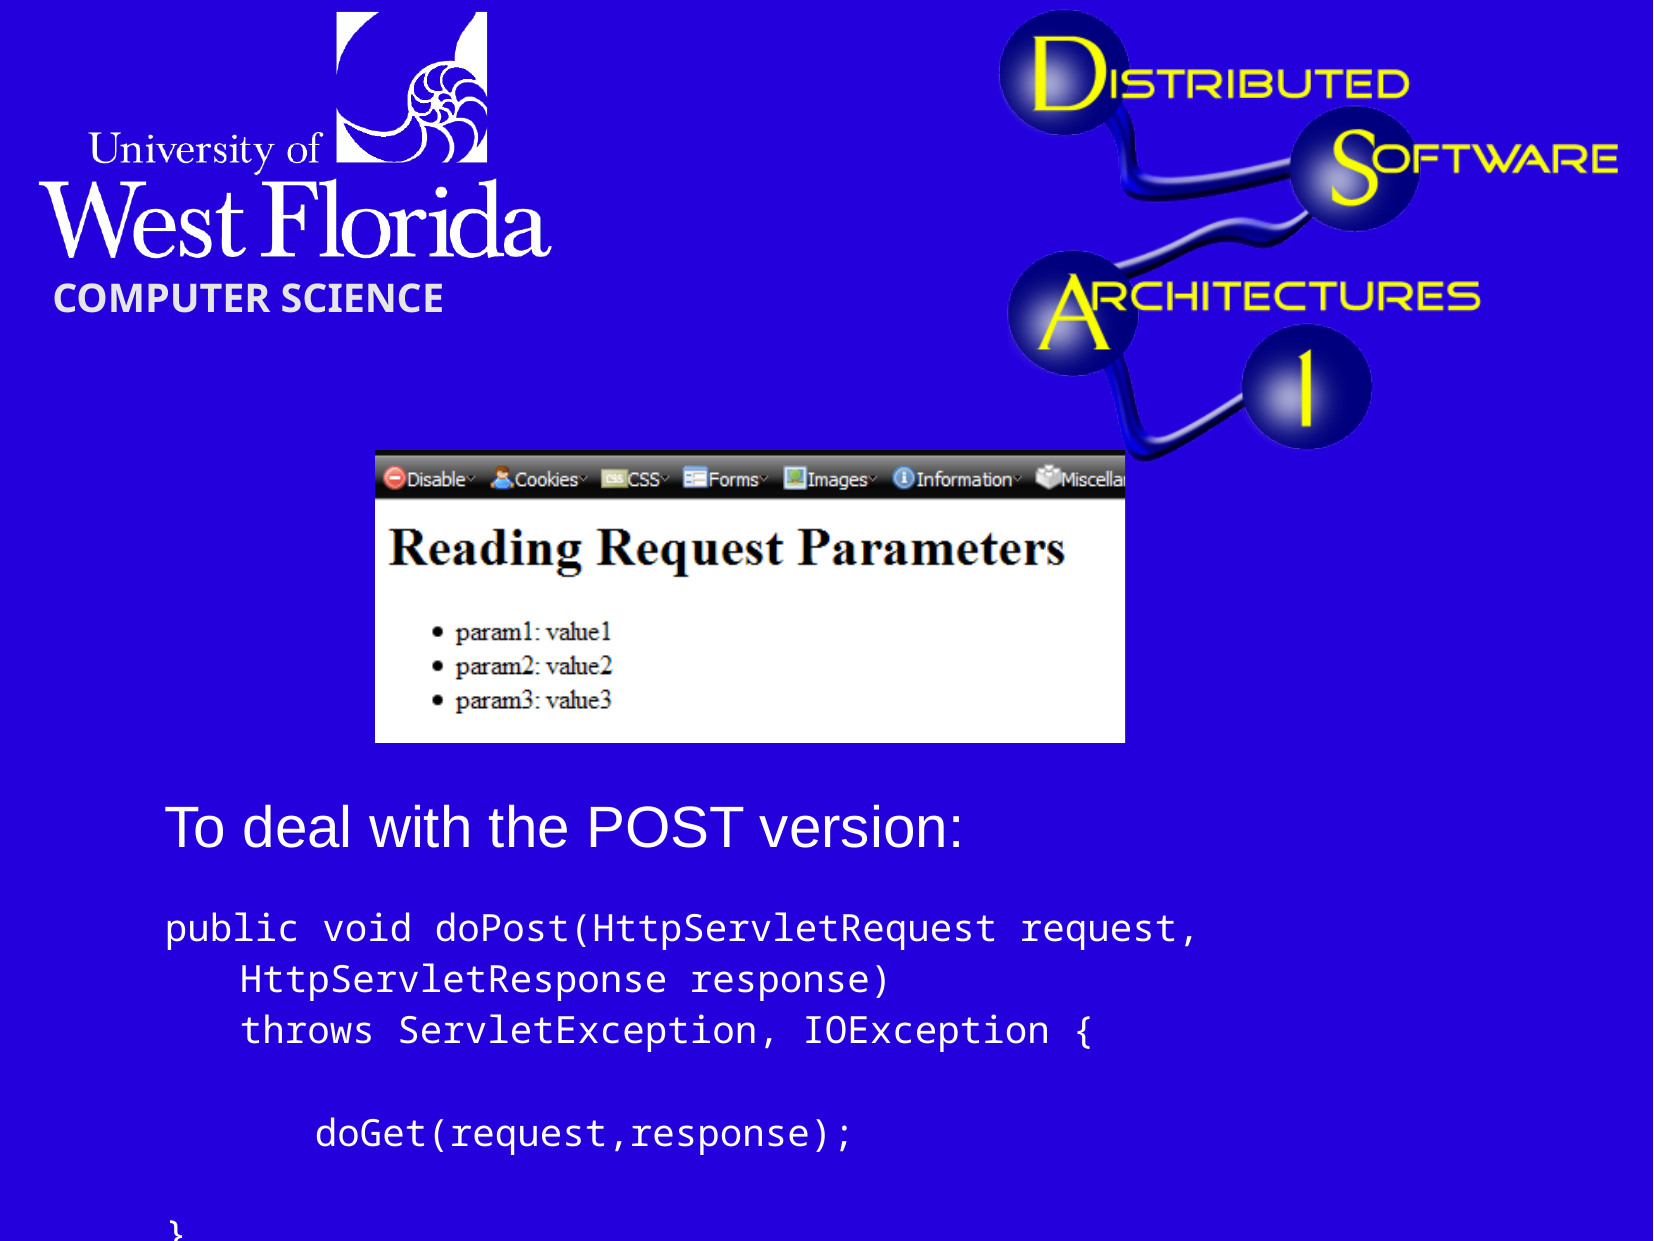

COMPUTER SCIENCE
To deal with the POST version:
public void doPost(HttpServletRequest request,
	HttpServletResponse response)
	throws ServletException, IOException {
		doGet(request,response);
}